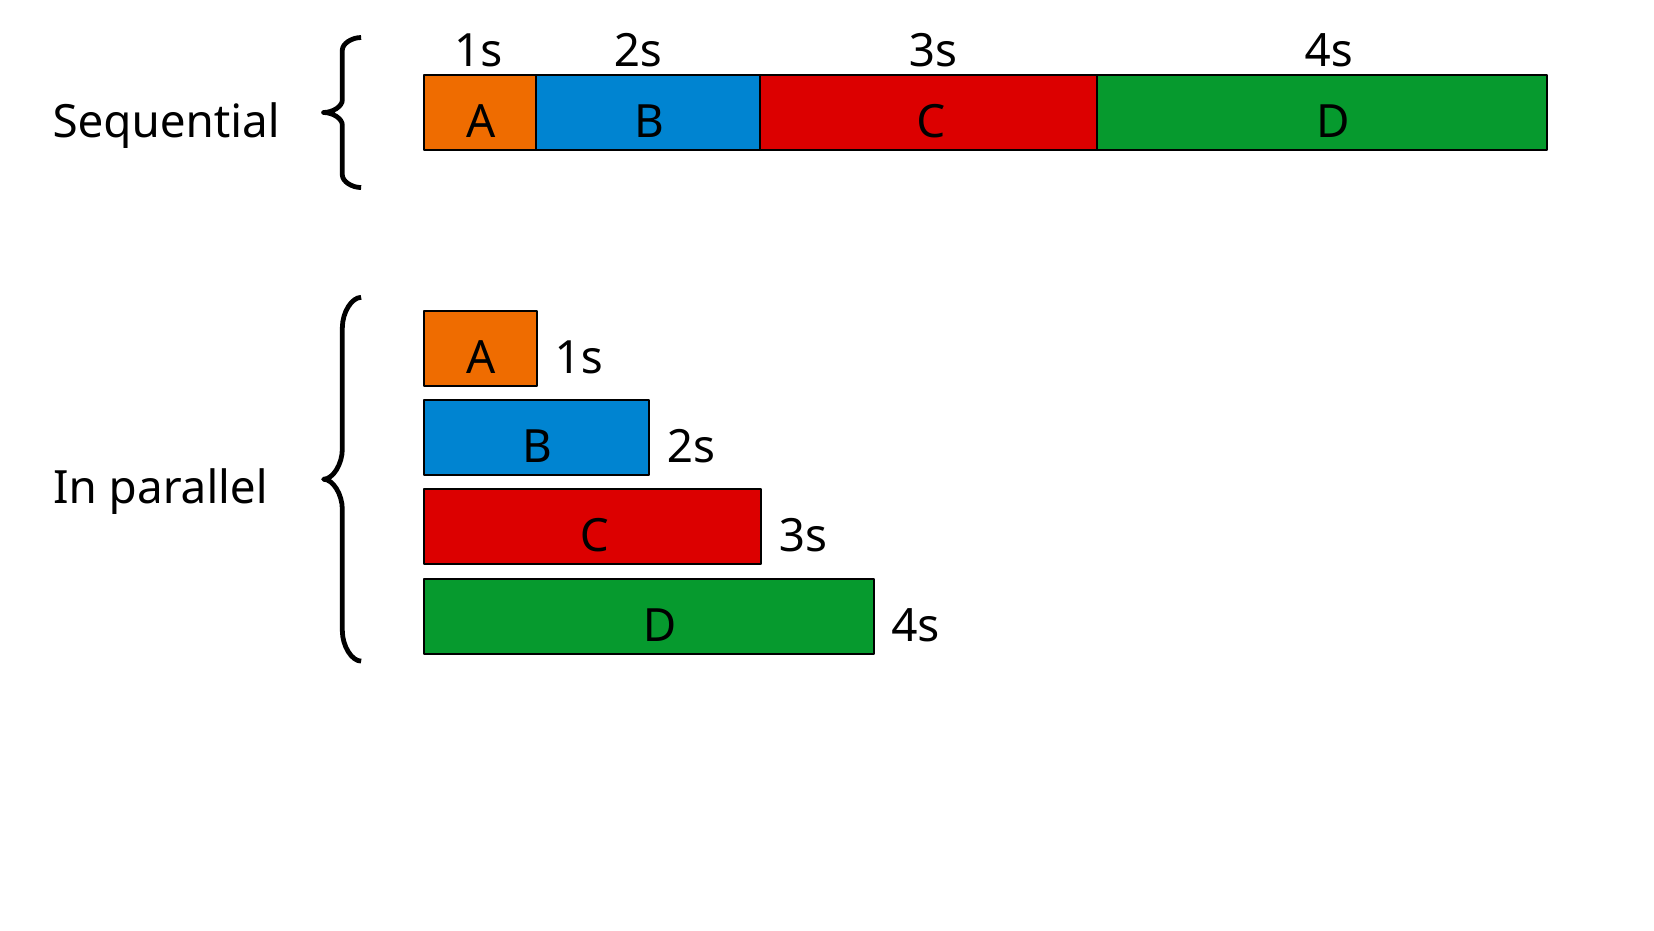

1s
2s
3s
4s
A
B
C
D
Sequential
A
1s
B
2s
In parallel
C
3s
D
4s